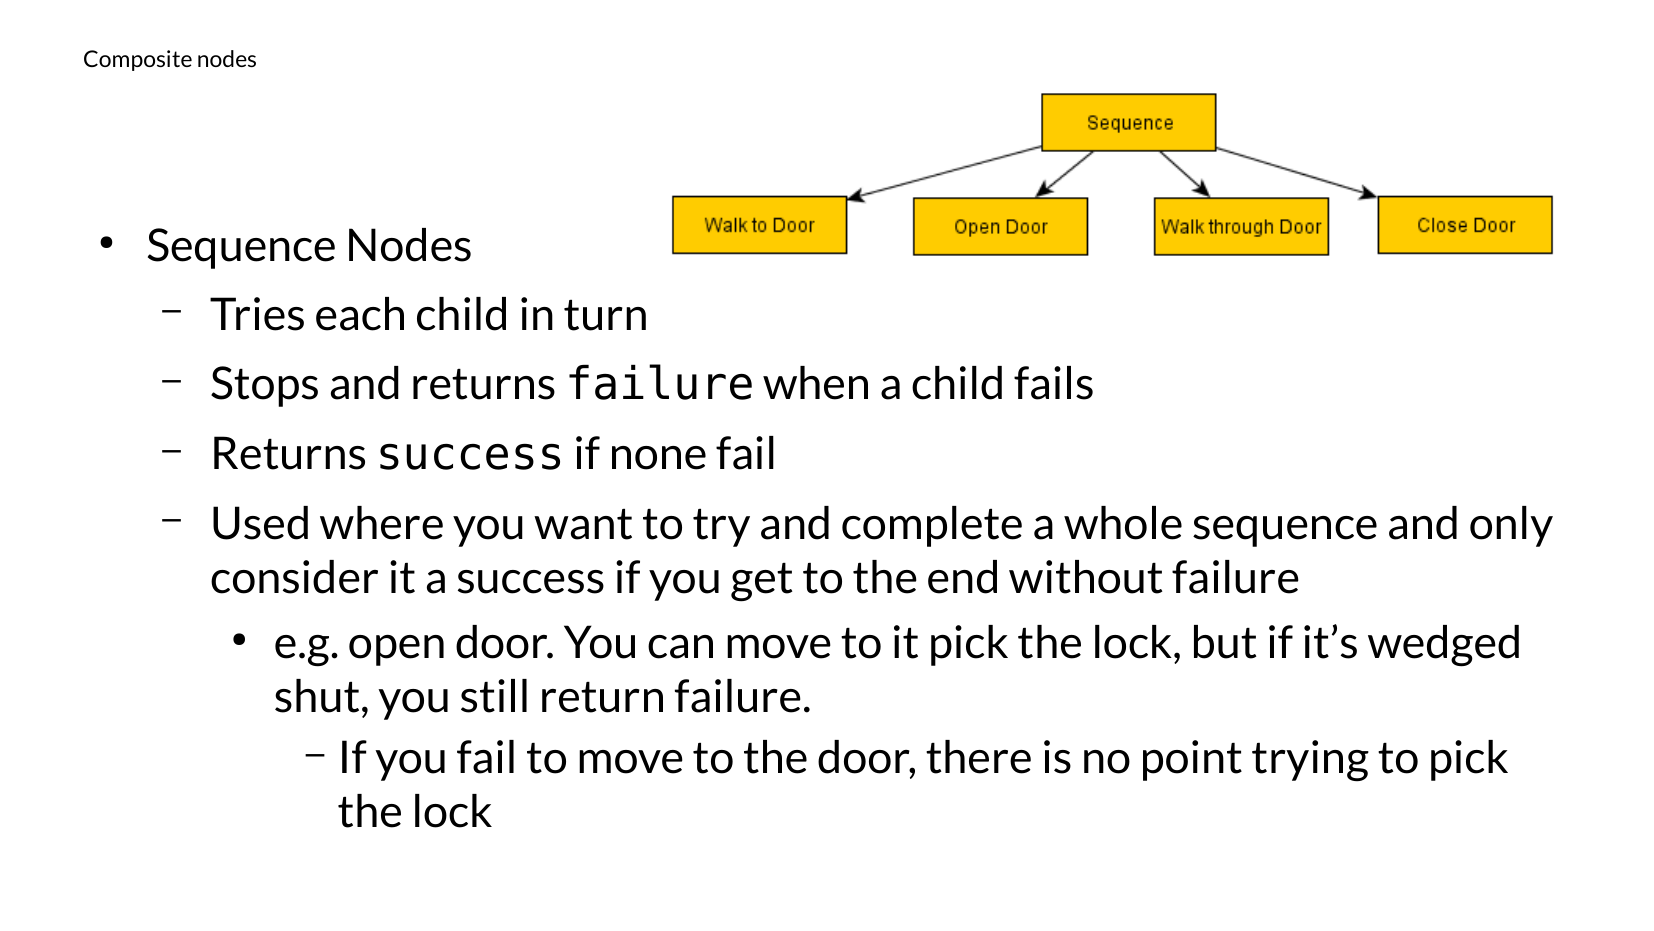

# Composite nodes
Sequence Nodes
Tries each child in turn
Stops and returns failure when a child fails
Returns success if none fail
Used where you want to try and complete a whole sequence and only consider it a success if you get to the end without failure
e.g. open door. You can move to it pick the lock, but if it’s wedged shut, you still return failure.
If you fail to move to the door, there is no point trying to pick the lock